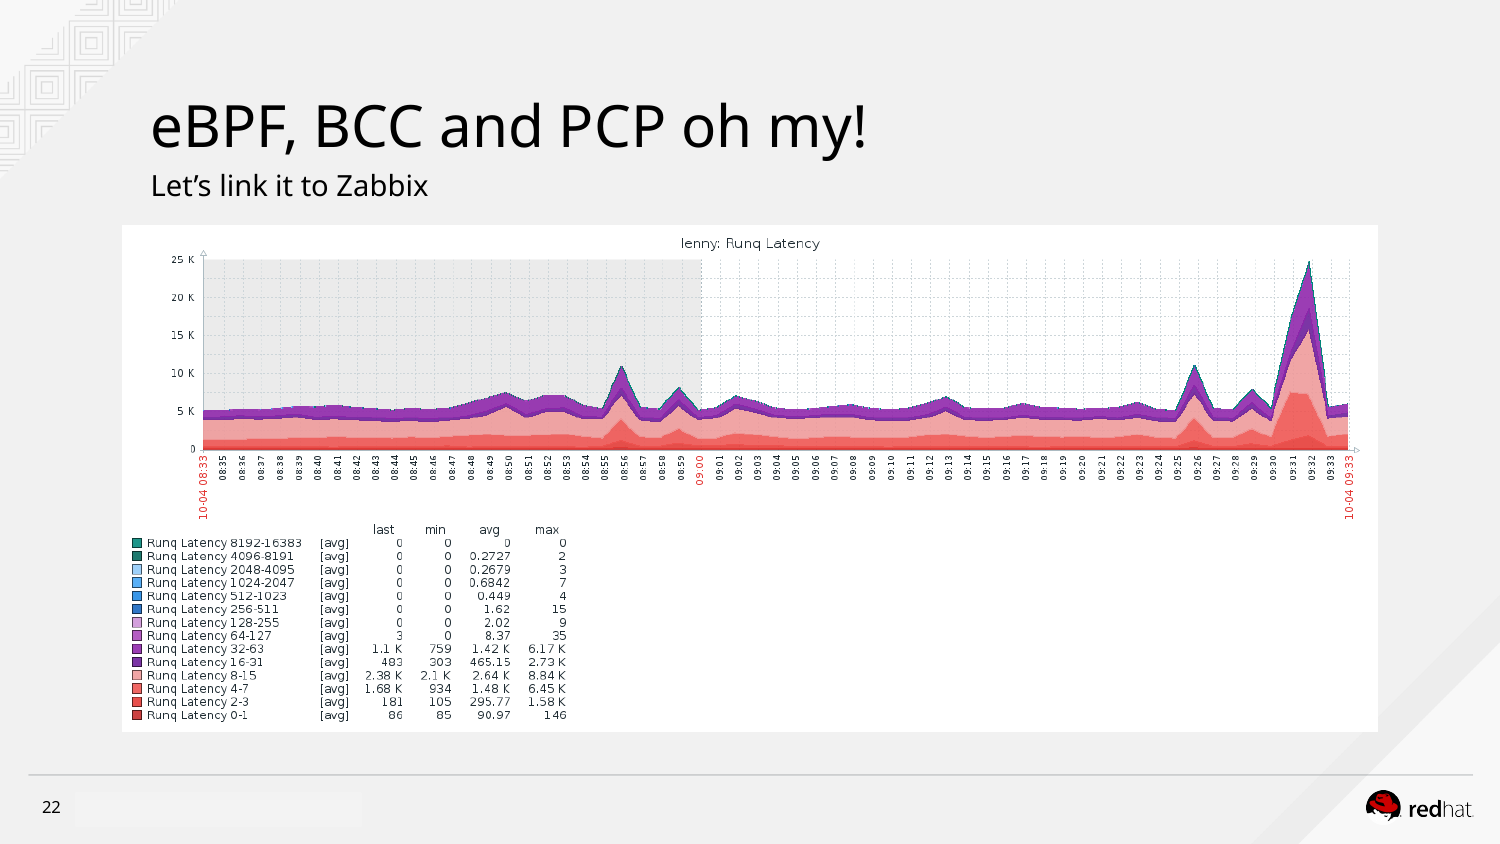

# eBPF, BCC and PCP oh my!
Let’s link it to Zabbix